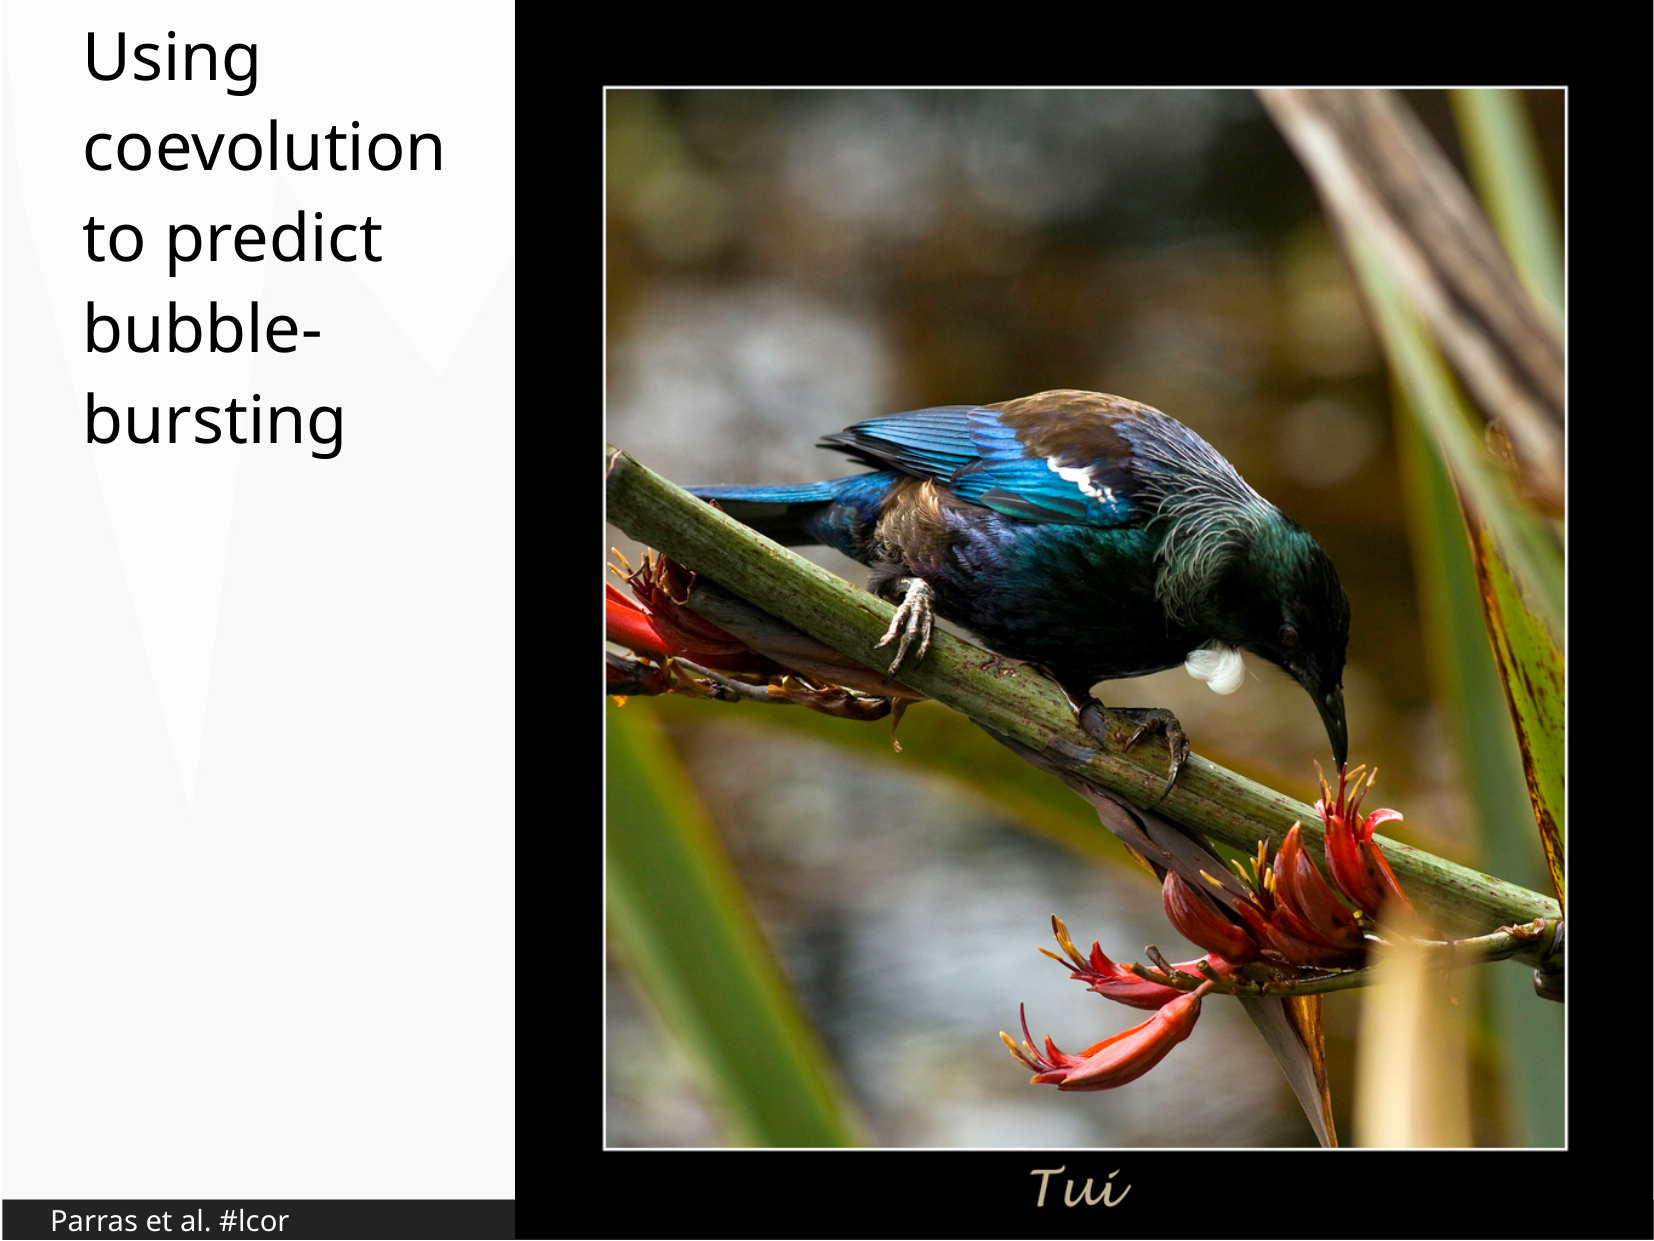

# Using coevolution to predict bubble-bursting
Parras et al. #lcor
4